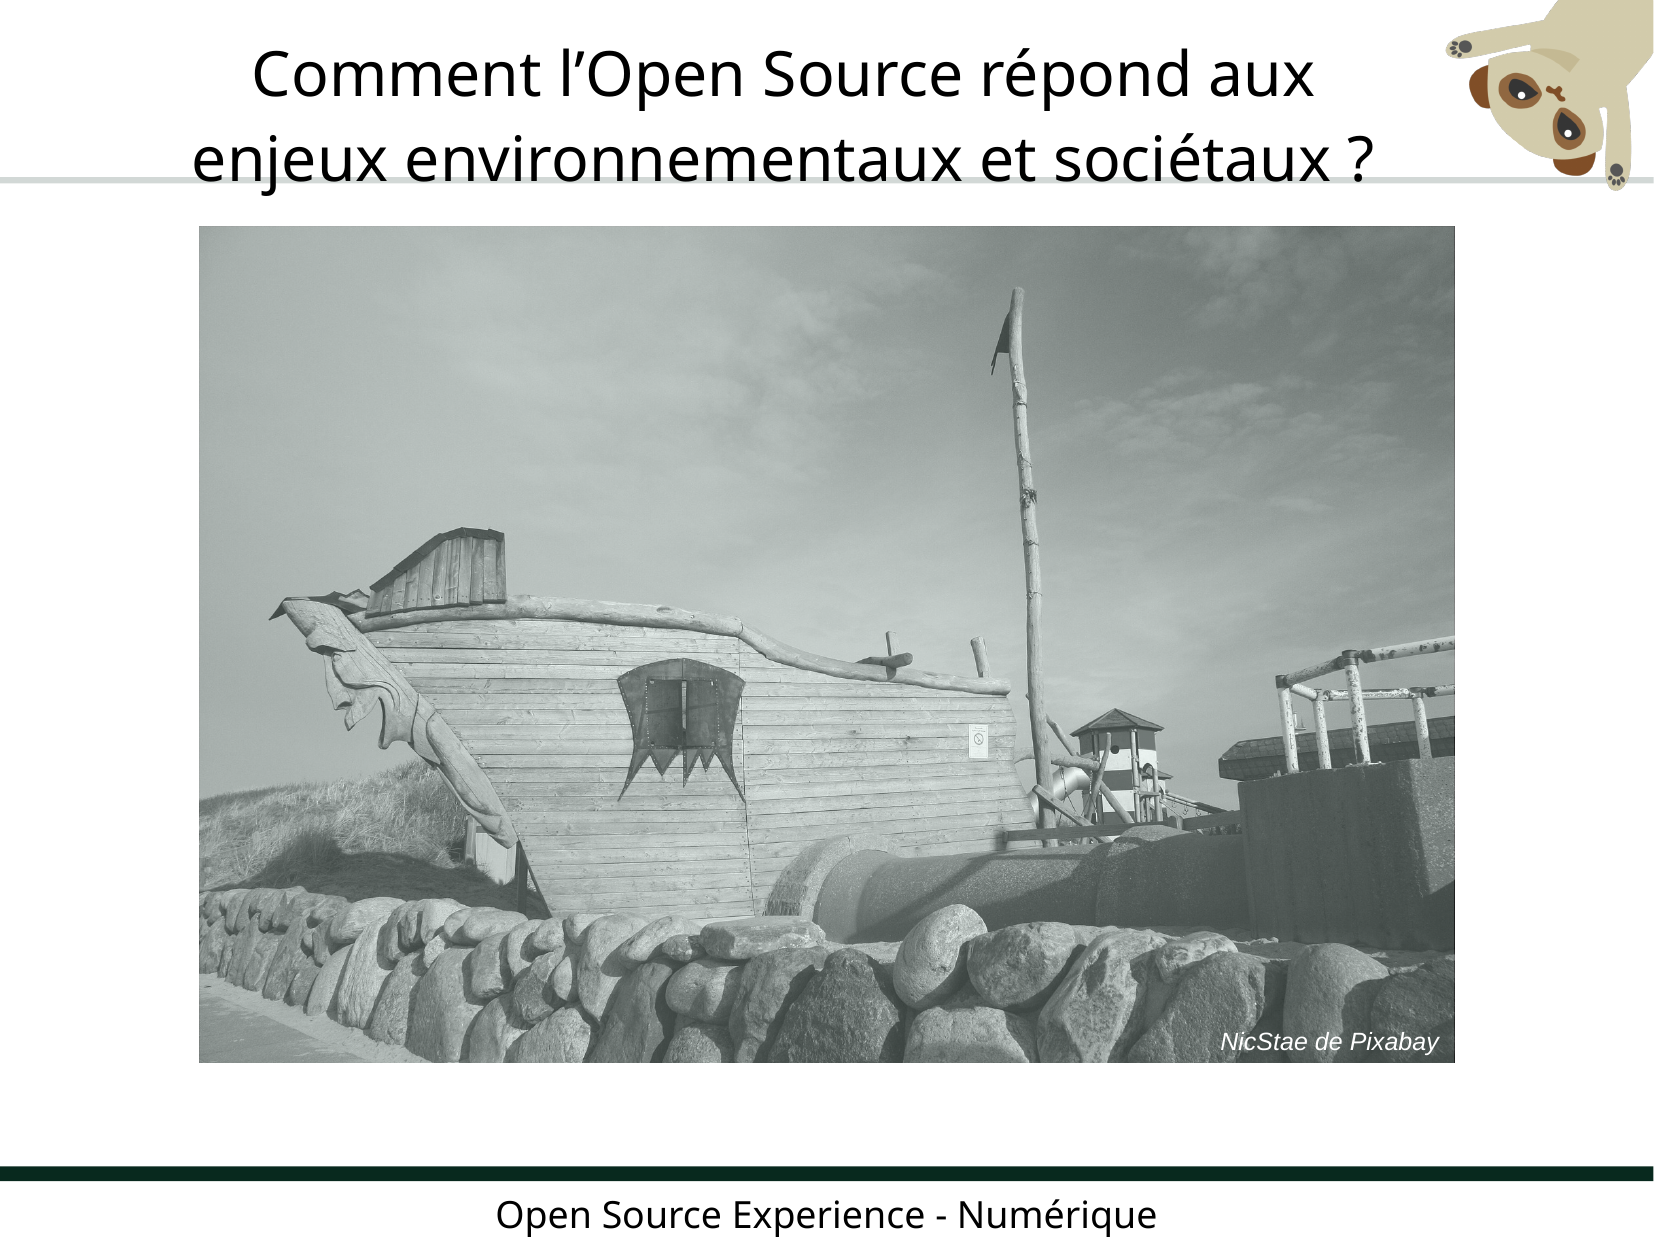

Comment l’Open Source répond aux enjeux environnementaux et sociétaux ?
NicStae de Pixabay
Open Source Experience - Numérique responsable